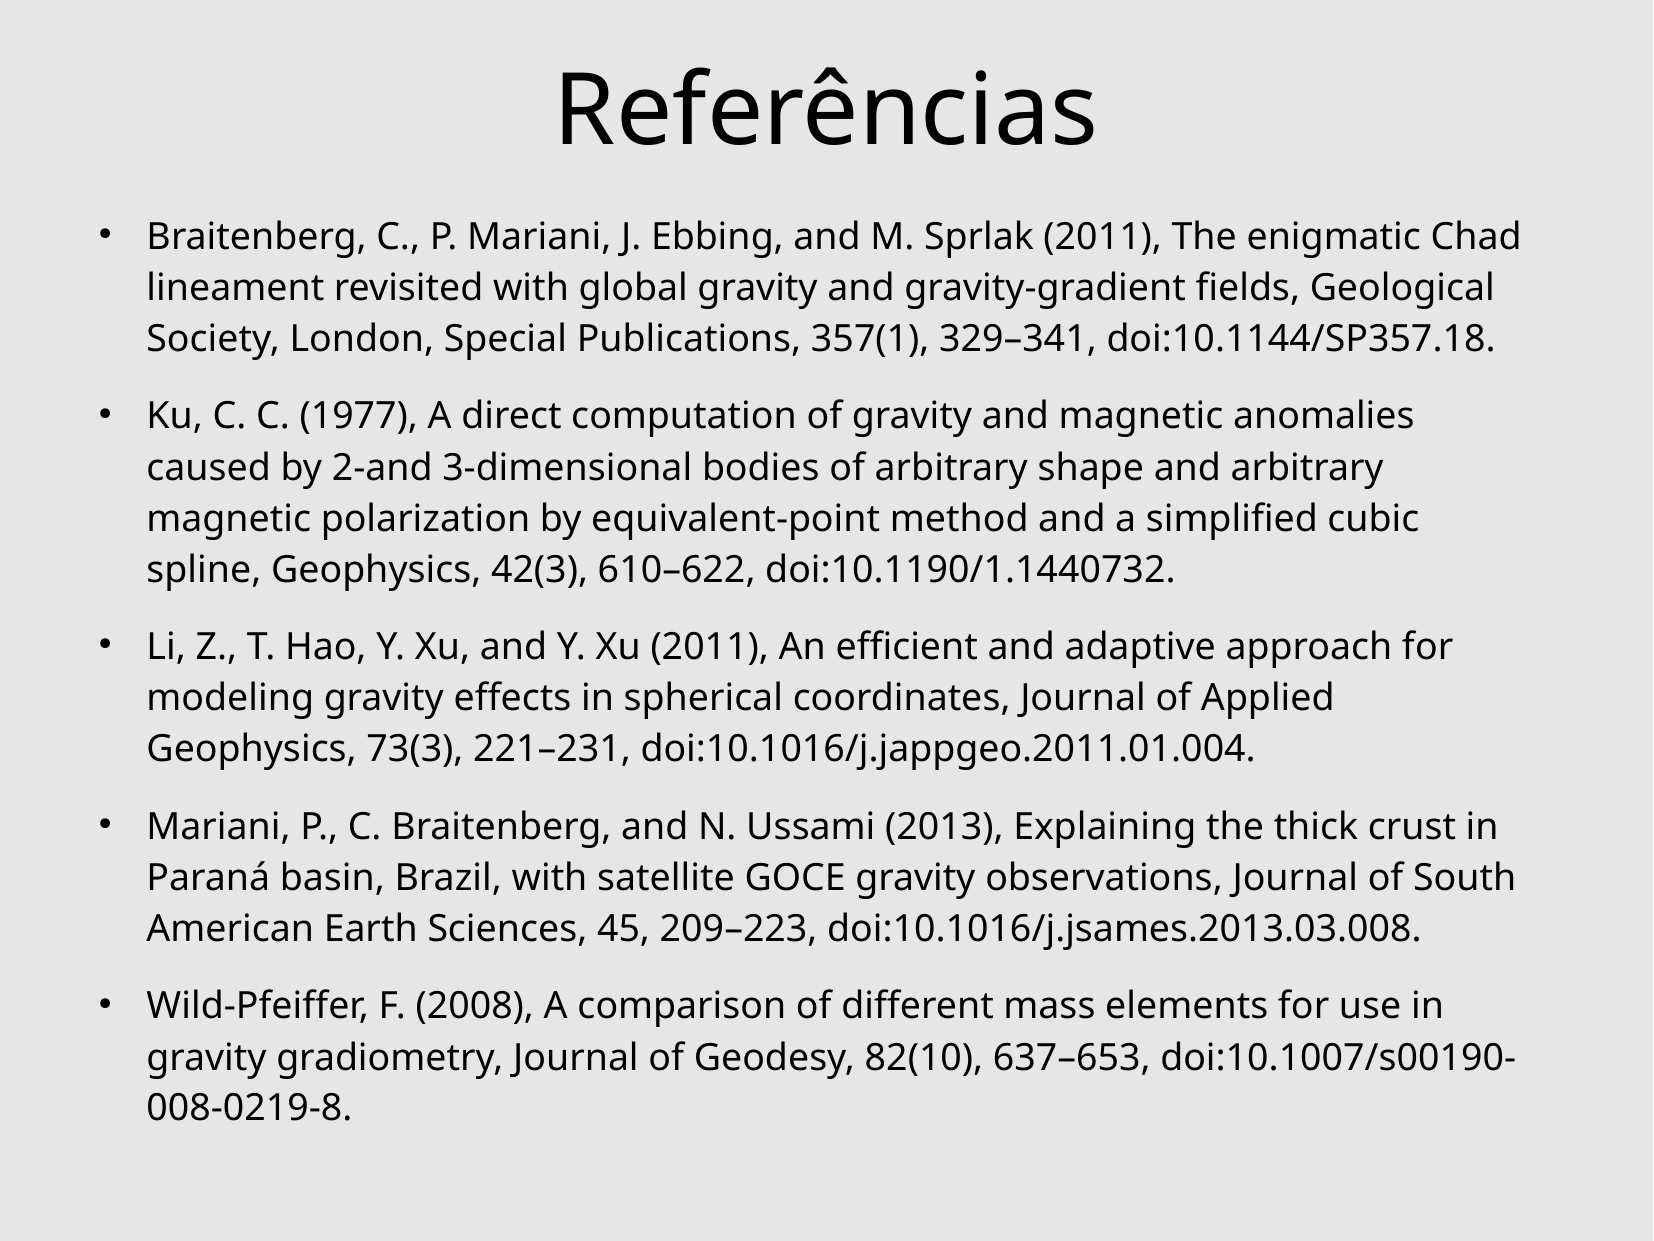

# Referências
Braitenberg, C., P. Mariani, J. Ebbing, and M. Sprlak (2011), The enigmatic Chad lineament revisited with global gravity and gravity-gradient fields, Geological Society, London, Special Publications, 357(1), 329–341, doi:10.1144/SP357.18.
Ku, C. C. (1977), A direct computation of gravity and magnetic anomalies caused by 2-and 3-dimensional bodies of arbitrary shape and arbitrary magnetic polarization by equivalent-point method and a simplified cubic spline, Geophysics, 42(3), 610–622, doi:10.1190/1.1440732.
Li, Z., T. Hao, Y. Xu, and Y. Xu (2011), An efficient and adaptive approach for modeling gravity effects in spherical coordinates, Journal of Applied Geophysics, 73(3), 221–231, doi:10.1016/j.jappgeo.2011.01.004.
Mariani, P., C. Braitenberg, and N. Ussami (2013), Explaining the thick crust in Paraná basin, Brazil, with satellite GOCE gravity observations, Journal of South American Earth Sciences, 45, 209–223, doi:10.1016/j.jsames.2013.03.008.
Wild-Pfeiffer, F. (2008), A comparison of different mass elements for use in gravity gradiometry, Journal of Geodesy, 82(10), 637–653, doi:10.1007/s00190-008-0219-8.